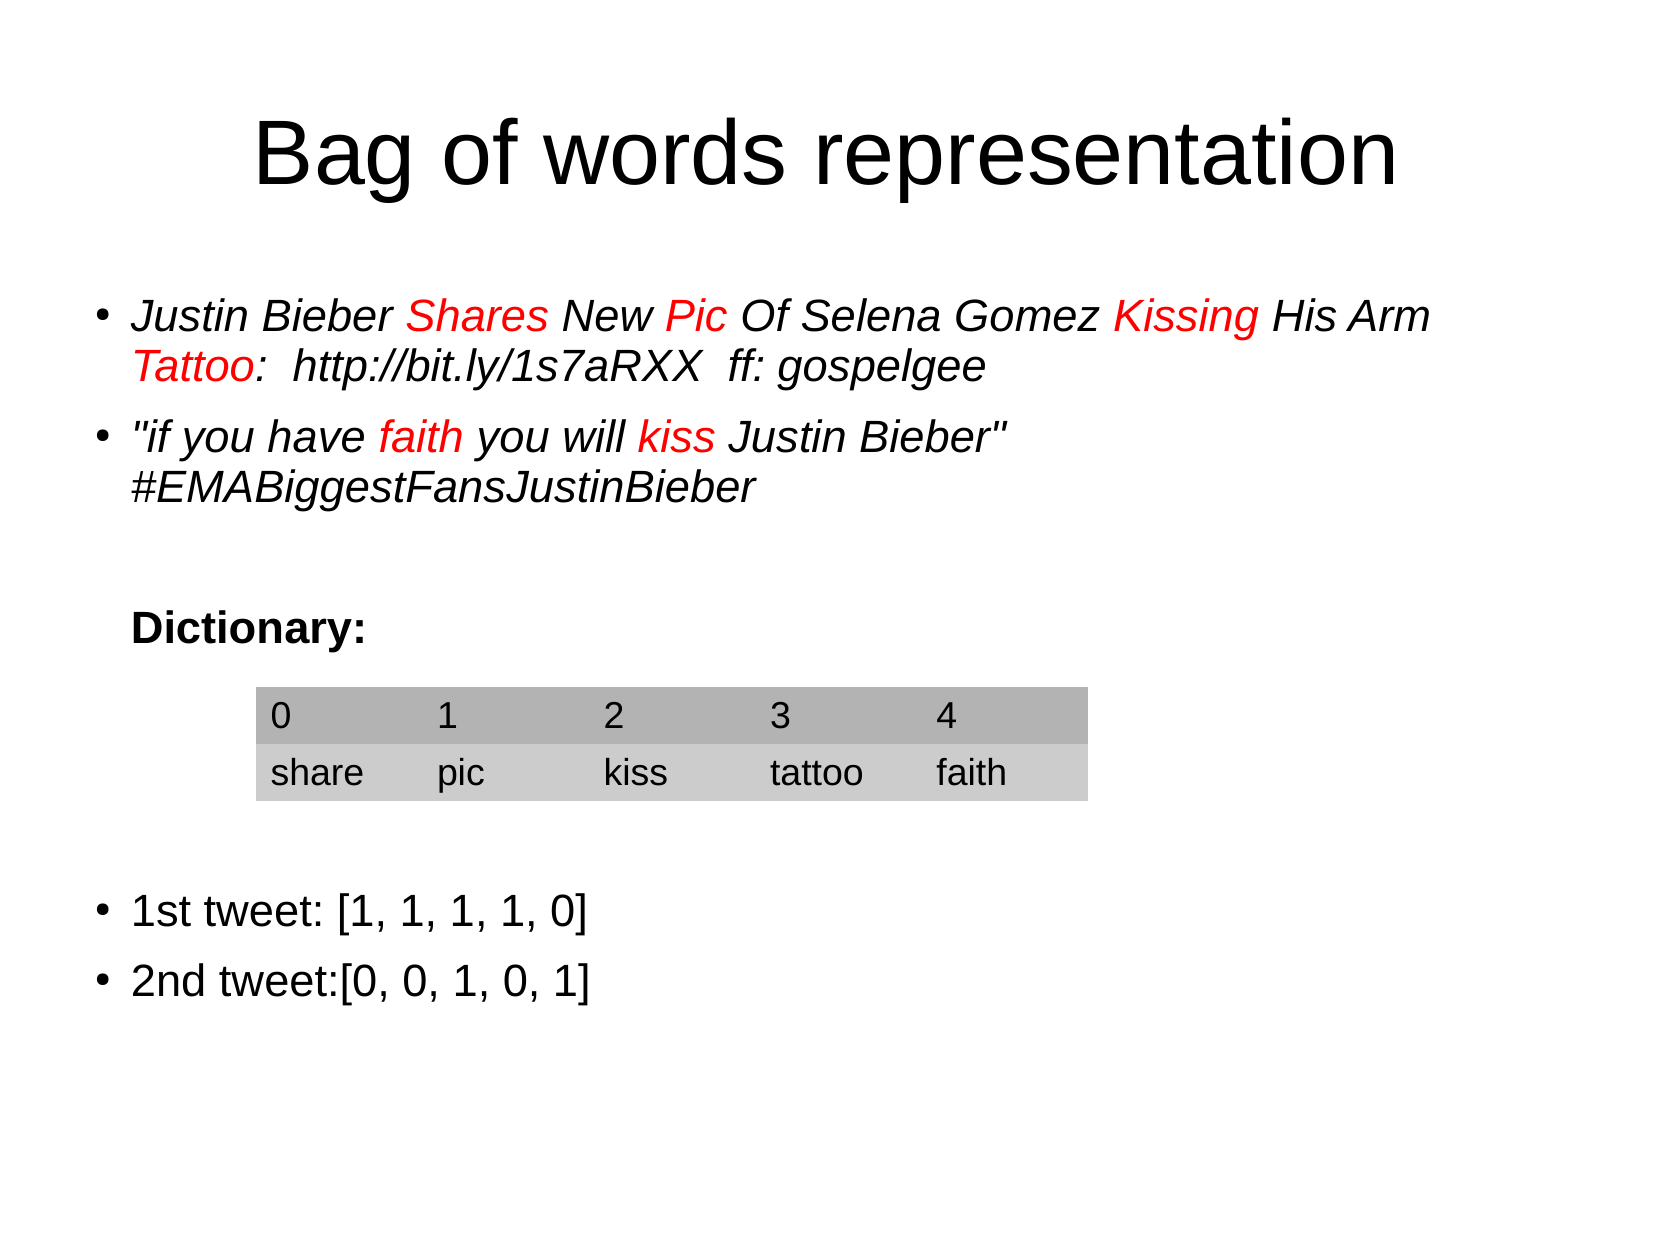

# Bag of words representation
Justin Bieber Shares New Pic Of Selena Gomez Kissing His Arm Tattoo: http://bit.ly/1s7aRXX ff: gospelgee
"if you have faith you will kiss Justin Bieber" #EMABiggestFansJustinBieber
Dictionary:
1st tweet: [1, 1, 1, 1, 0]
2nd tweet:[0, 0, 1, 0, 1]
| 0 | 1 | 2 | 3 | 4 |
| --- | --- | --- | --- | --- |
| share | pic | kiss | tattoo | faith |